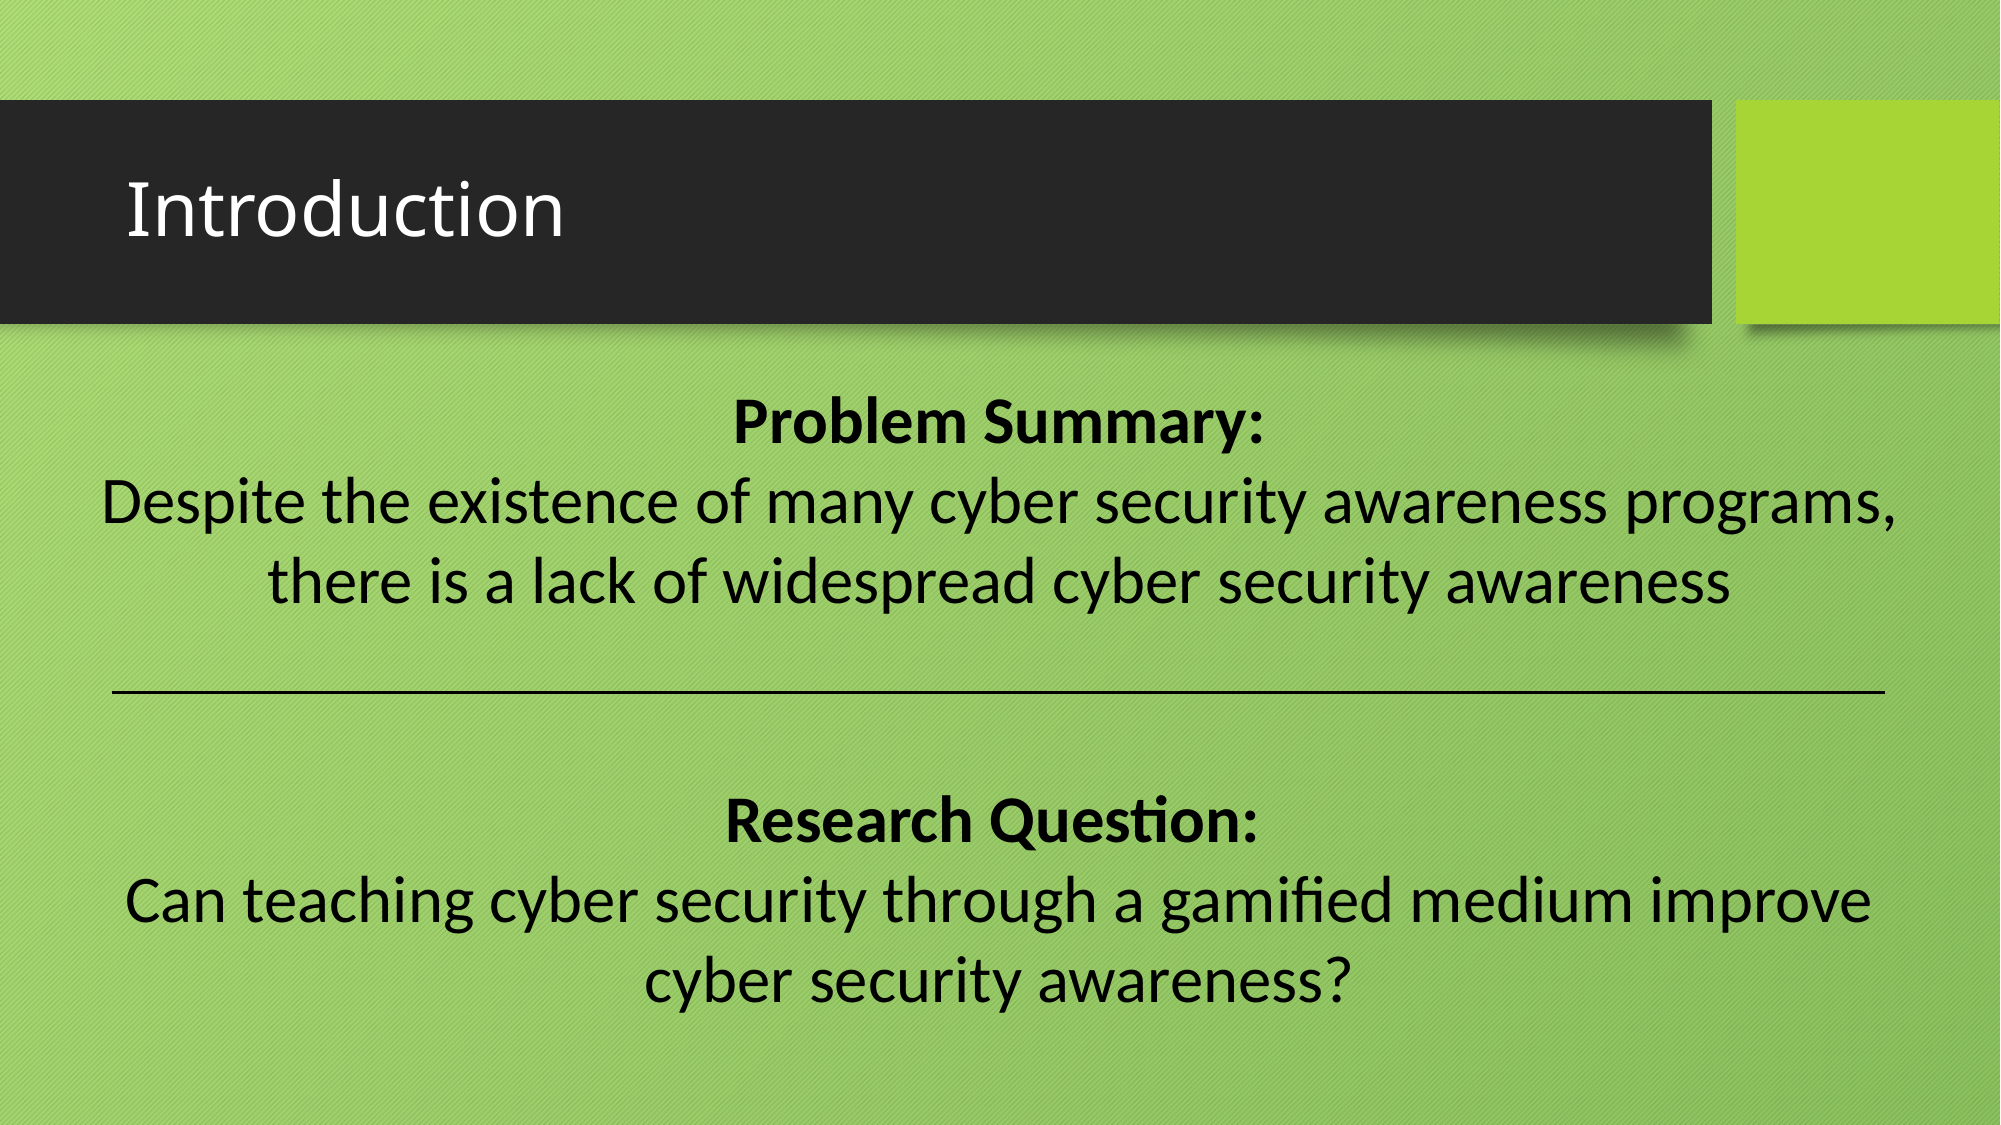

# Introduction
Problem Summary:
Despite the existence of many cyber security awareness programs, there is a lack of widespread cyber security awareness
Research Question:
Can teaching cyber security through a gamified medium improve cyber security awareness?